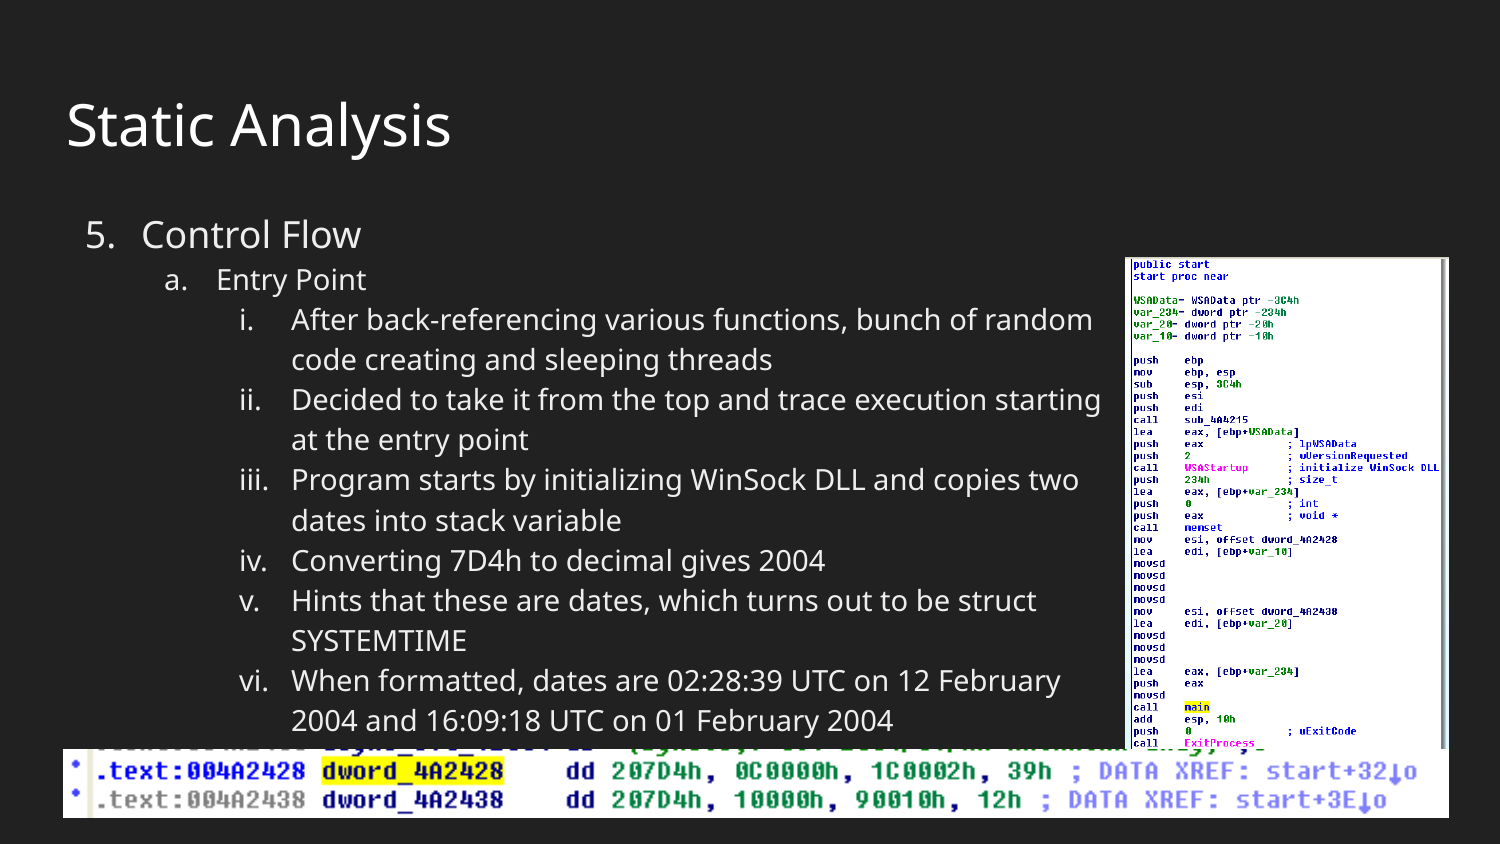

# Static Analysis
Control Flow
Entry Point
After back-referencing various functions, bunch of random code creating and sleeping threads
Decided to take it from the top and trace execution starting at the entry point
Program starts by initializing WinSock DLL and copies two dates into stack variable
Converting 7D4h to decimal gives 2004
Hints that these are dates, which turns out to be struct SYSTEMTIME
When formatted, dates are 02:28:39 UTC on 12 February 2004 and 16:09:18 UTC on 01 February 2004